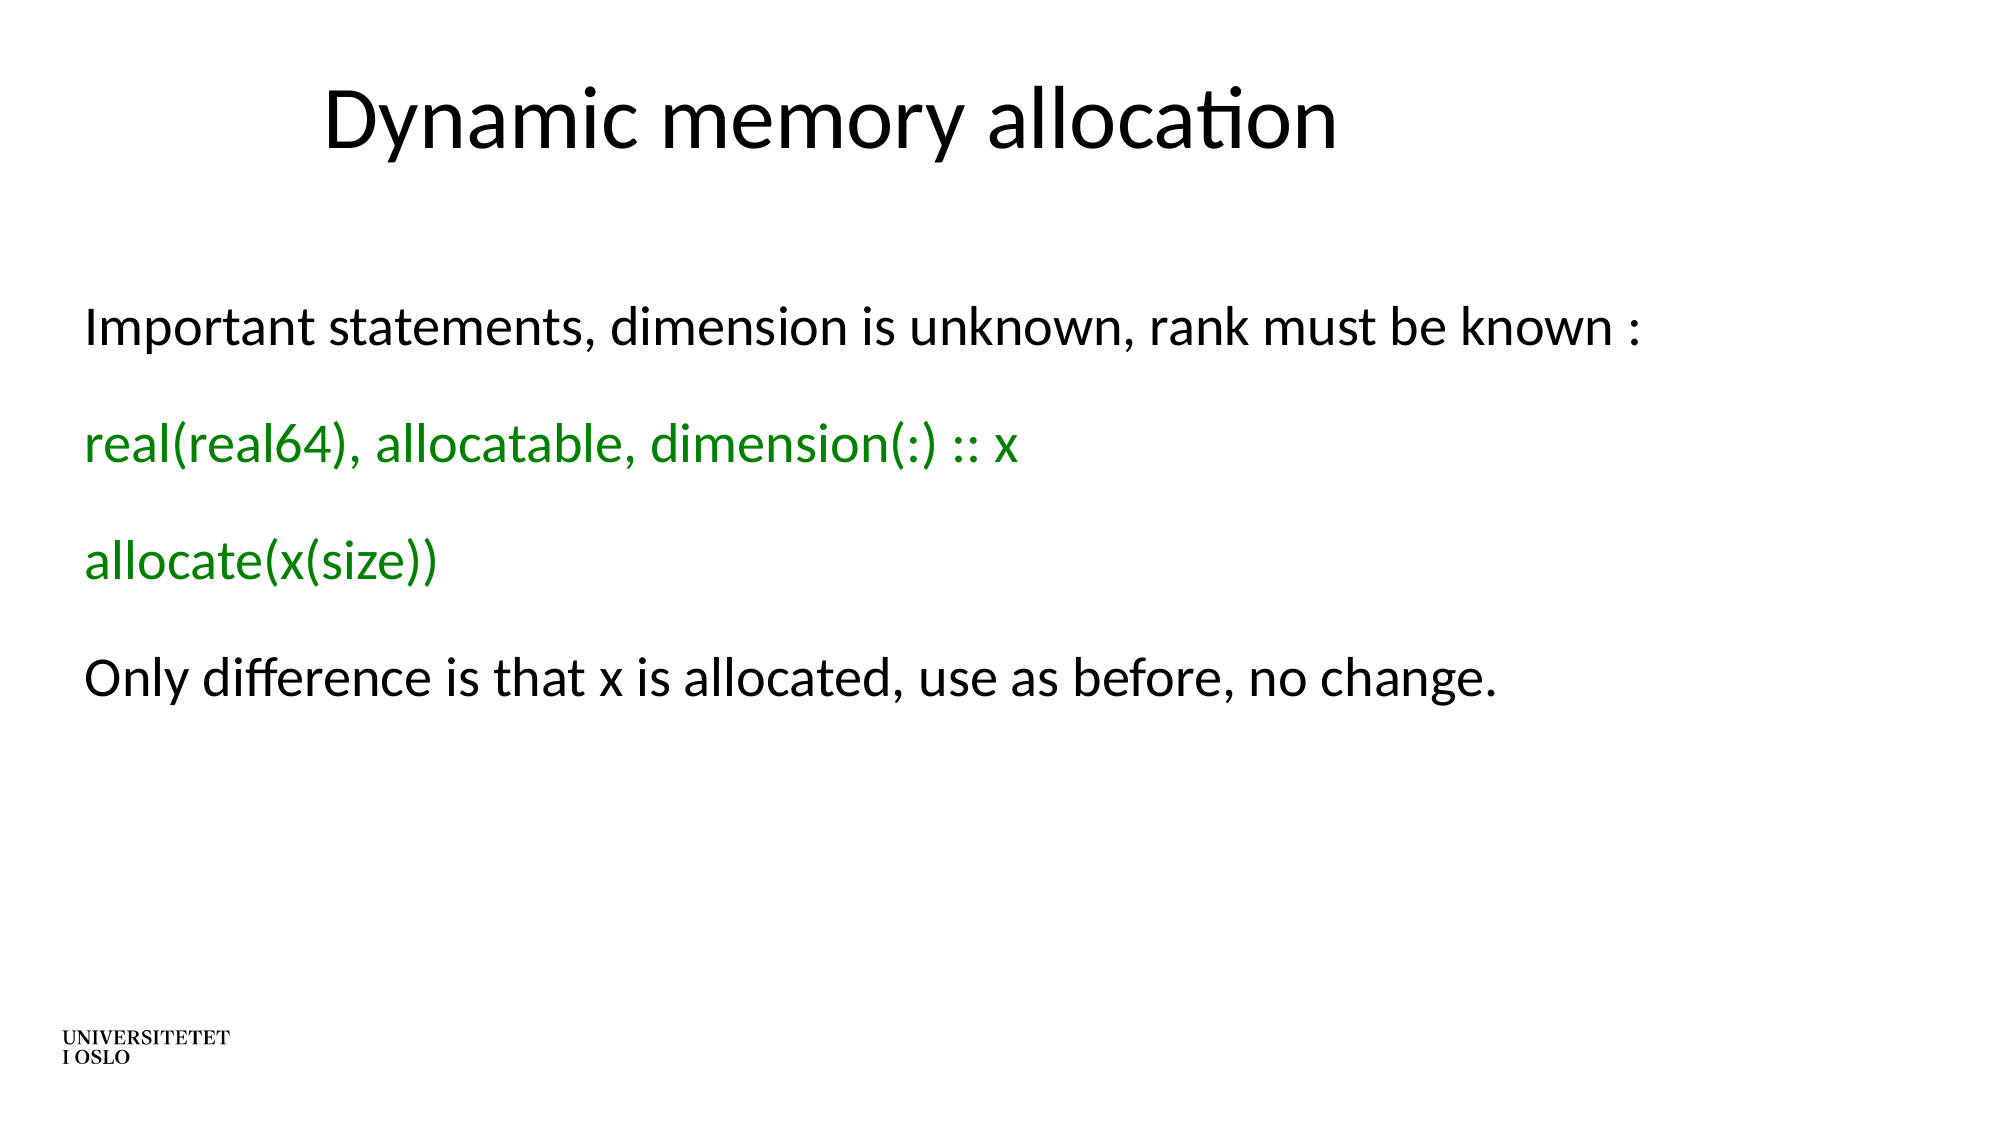

Dynamic memory allocation
Important statements, dimension is unknown, rank must be known :
real(real64), allocatable, dimension(:) :: x
allocate(x(size))
Only difference is that x is allocated, use as before, no change.